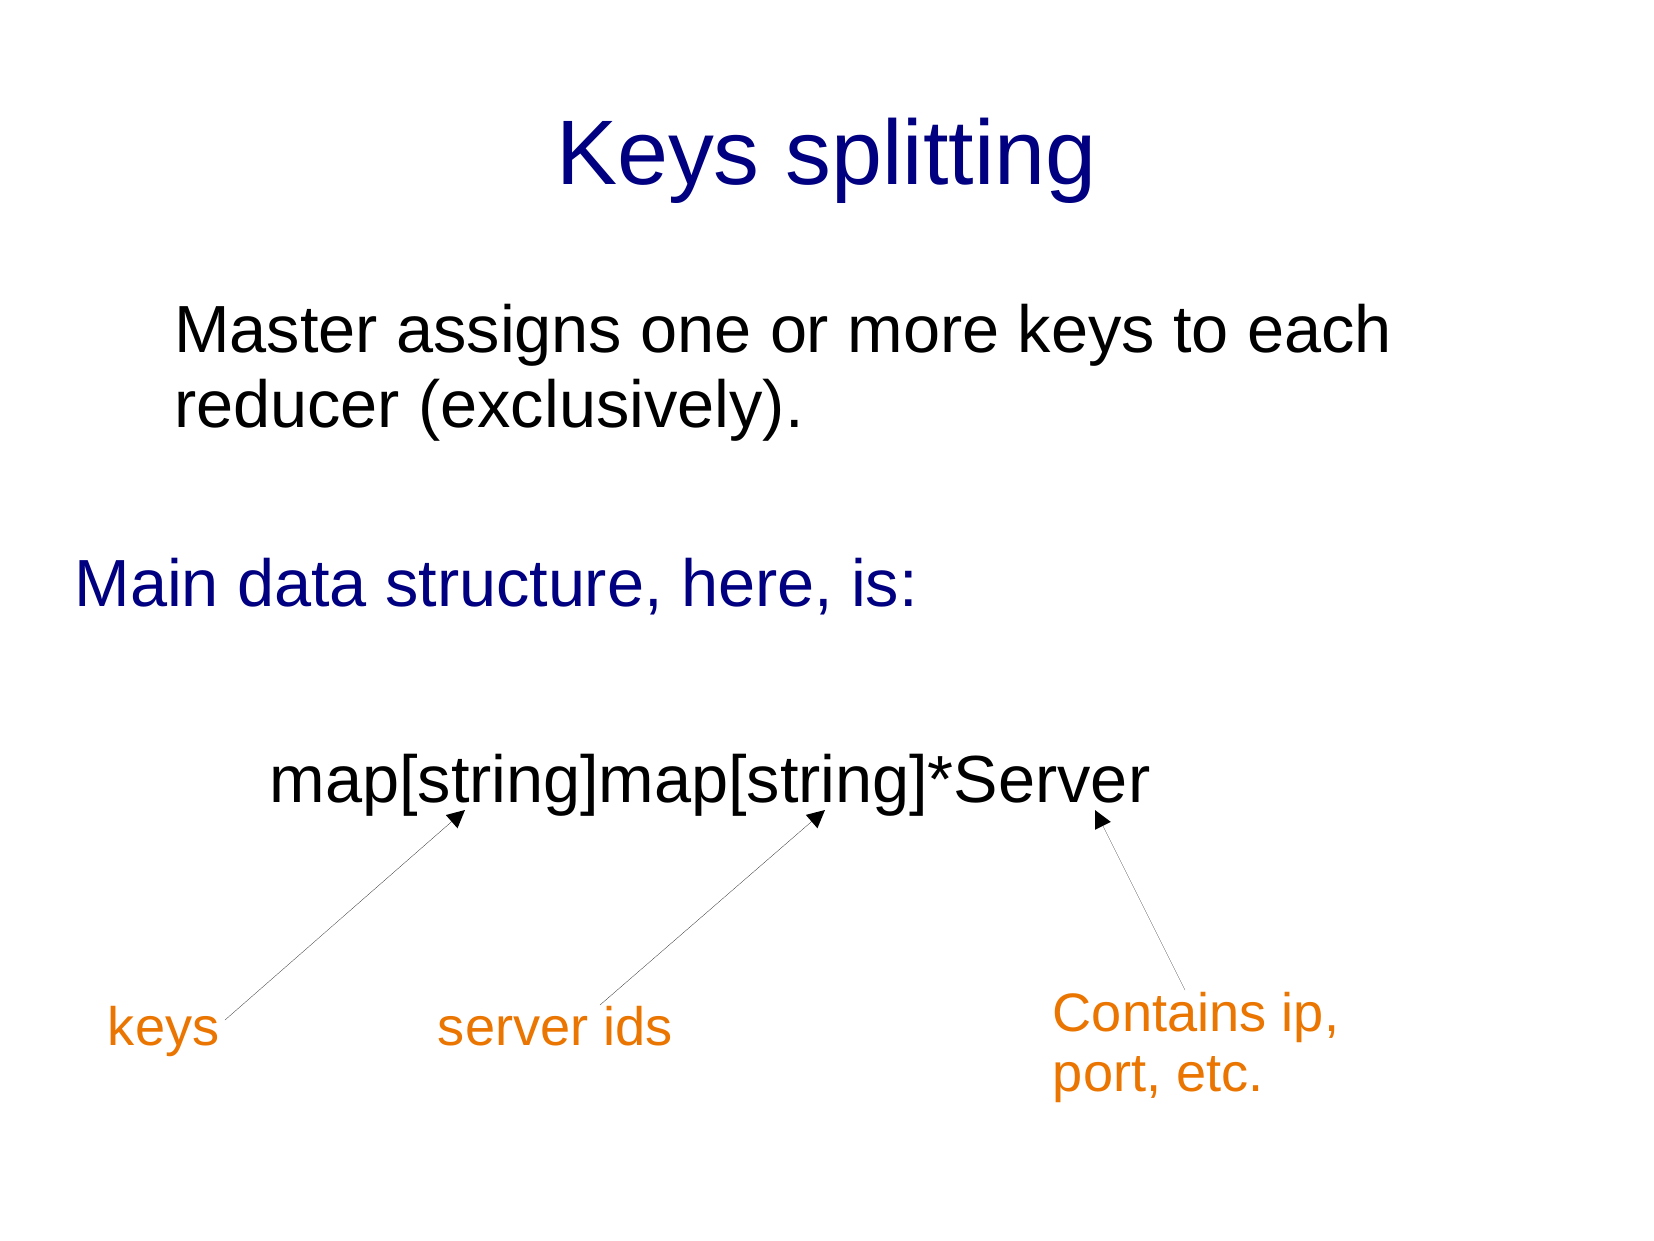

# Keys splitting
Master assigns one or more keys to each reducer (exclusively).
Main data structure, here, is:
map[string]map[string]*Server
Contains ip, port, etc.
keys
server ids